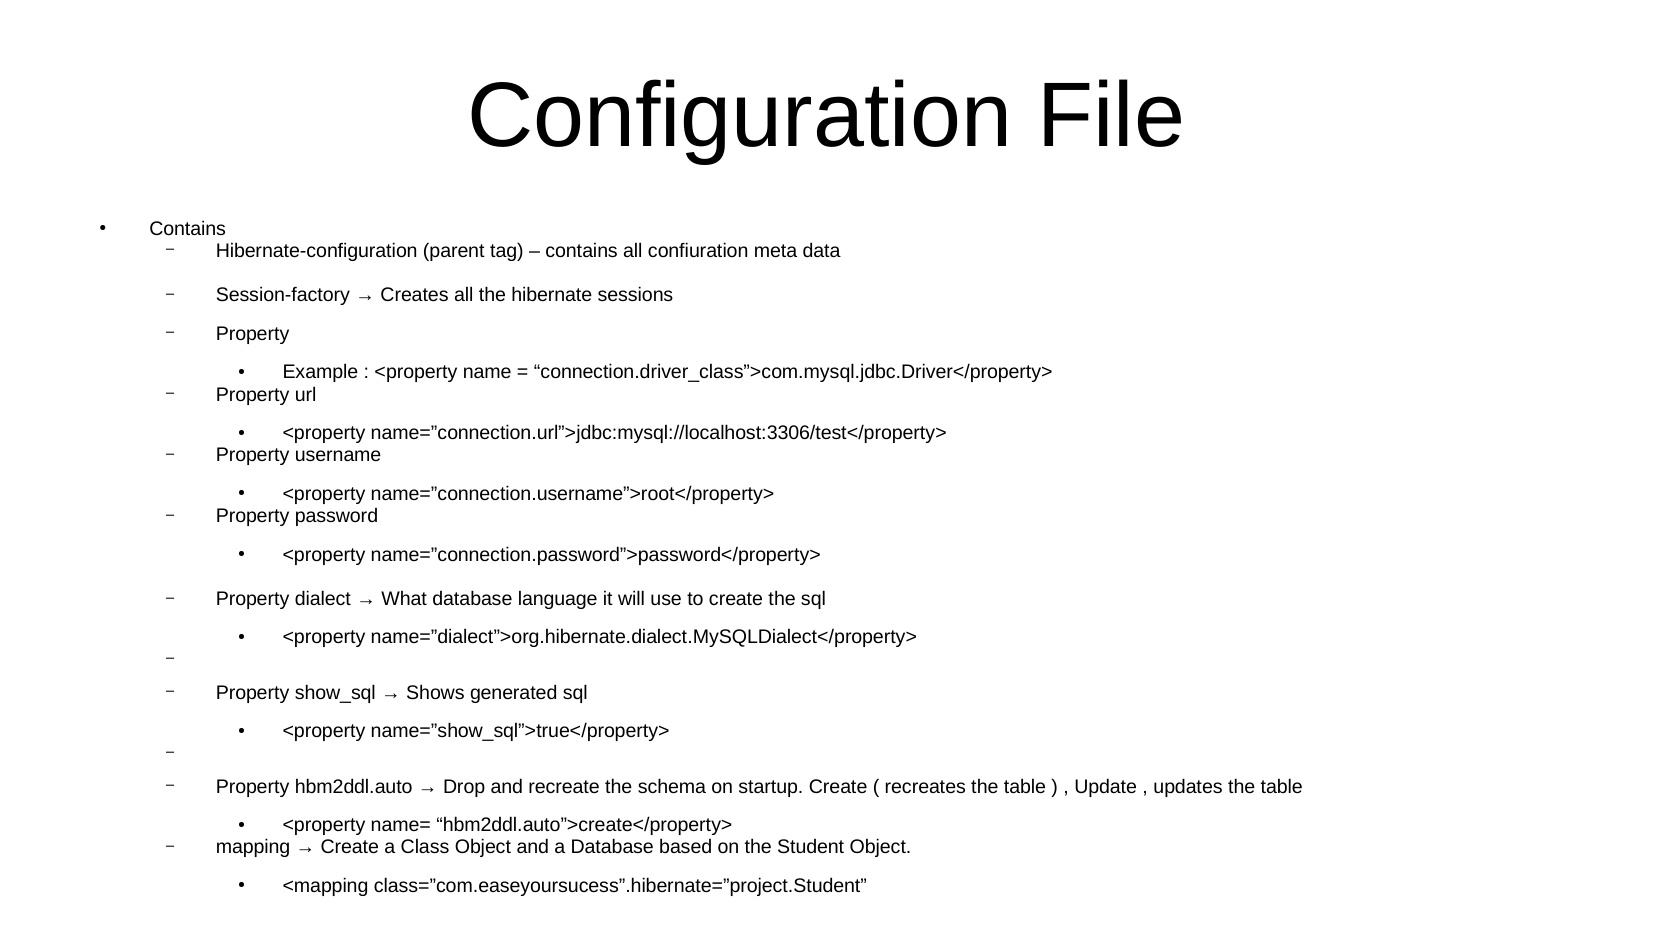

# Configuration File
Contains
Hibernate-configuration (parent tag) – contains all confiuration meta data
Session-factory → Creates all the hibernate sessions
Property
Example : <property name = “connection.driver_class”>com.mysql.jdbc.Driver</property>
Property url
<property name=”connection.url”>jdbc:mysql://localhost:3306/test</property>
Property username
<property name=”connection.username”>root</property>
Property password
<property name=”connection.password”>password</property>
Property dialect → What database language it will use to create the sql
<property name=”dialect”>org.hibernate.dialect.MySQLDialect</property>
Property show_sql → Shows generated sql
<property name=”show_sql”>true</property>
Property hbm2ddl.auto → Drop and recreate the schema on startup. Create ( recreates the table ) , Update , updates the table
<property name= “hbm2ddl.auto”>create</property>
mapping → Create a Class Object and a Database based on the Student Object.
<mapping class=”com.easeyoursucess”.hibernate=”project.Student”